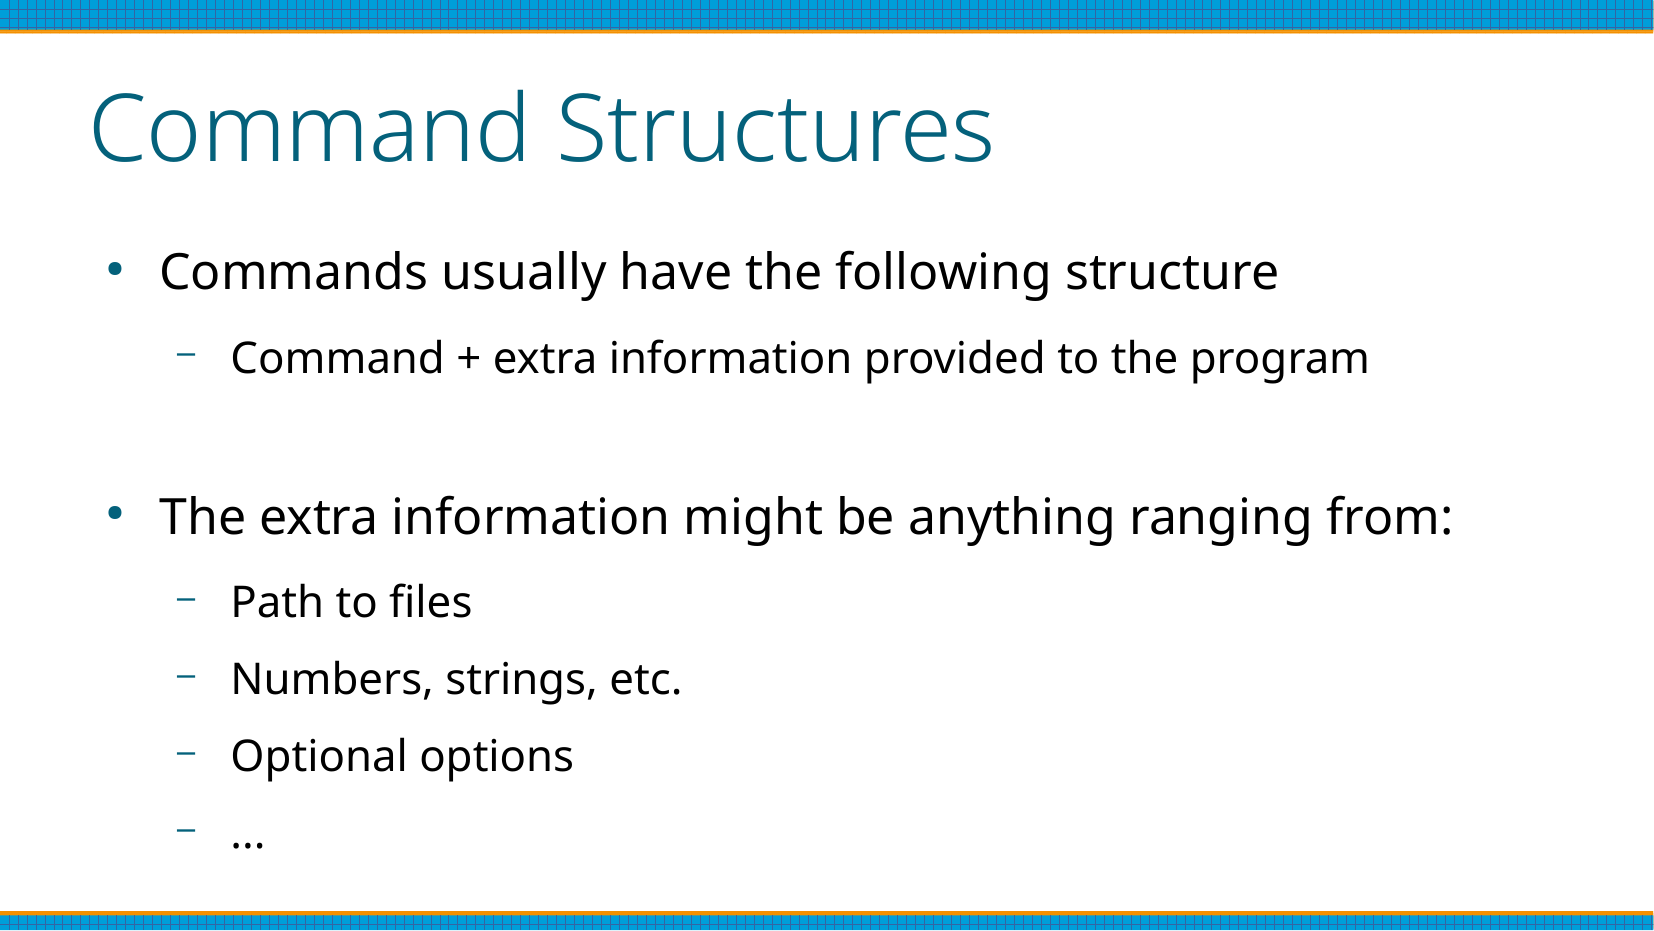

# Command Structures
Commands usually have the following structure
Command + extra information provided to the program
The extra information might be anything ranging from:
Path to files
Numbers, strings, etc.
Optional options
...